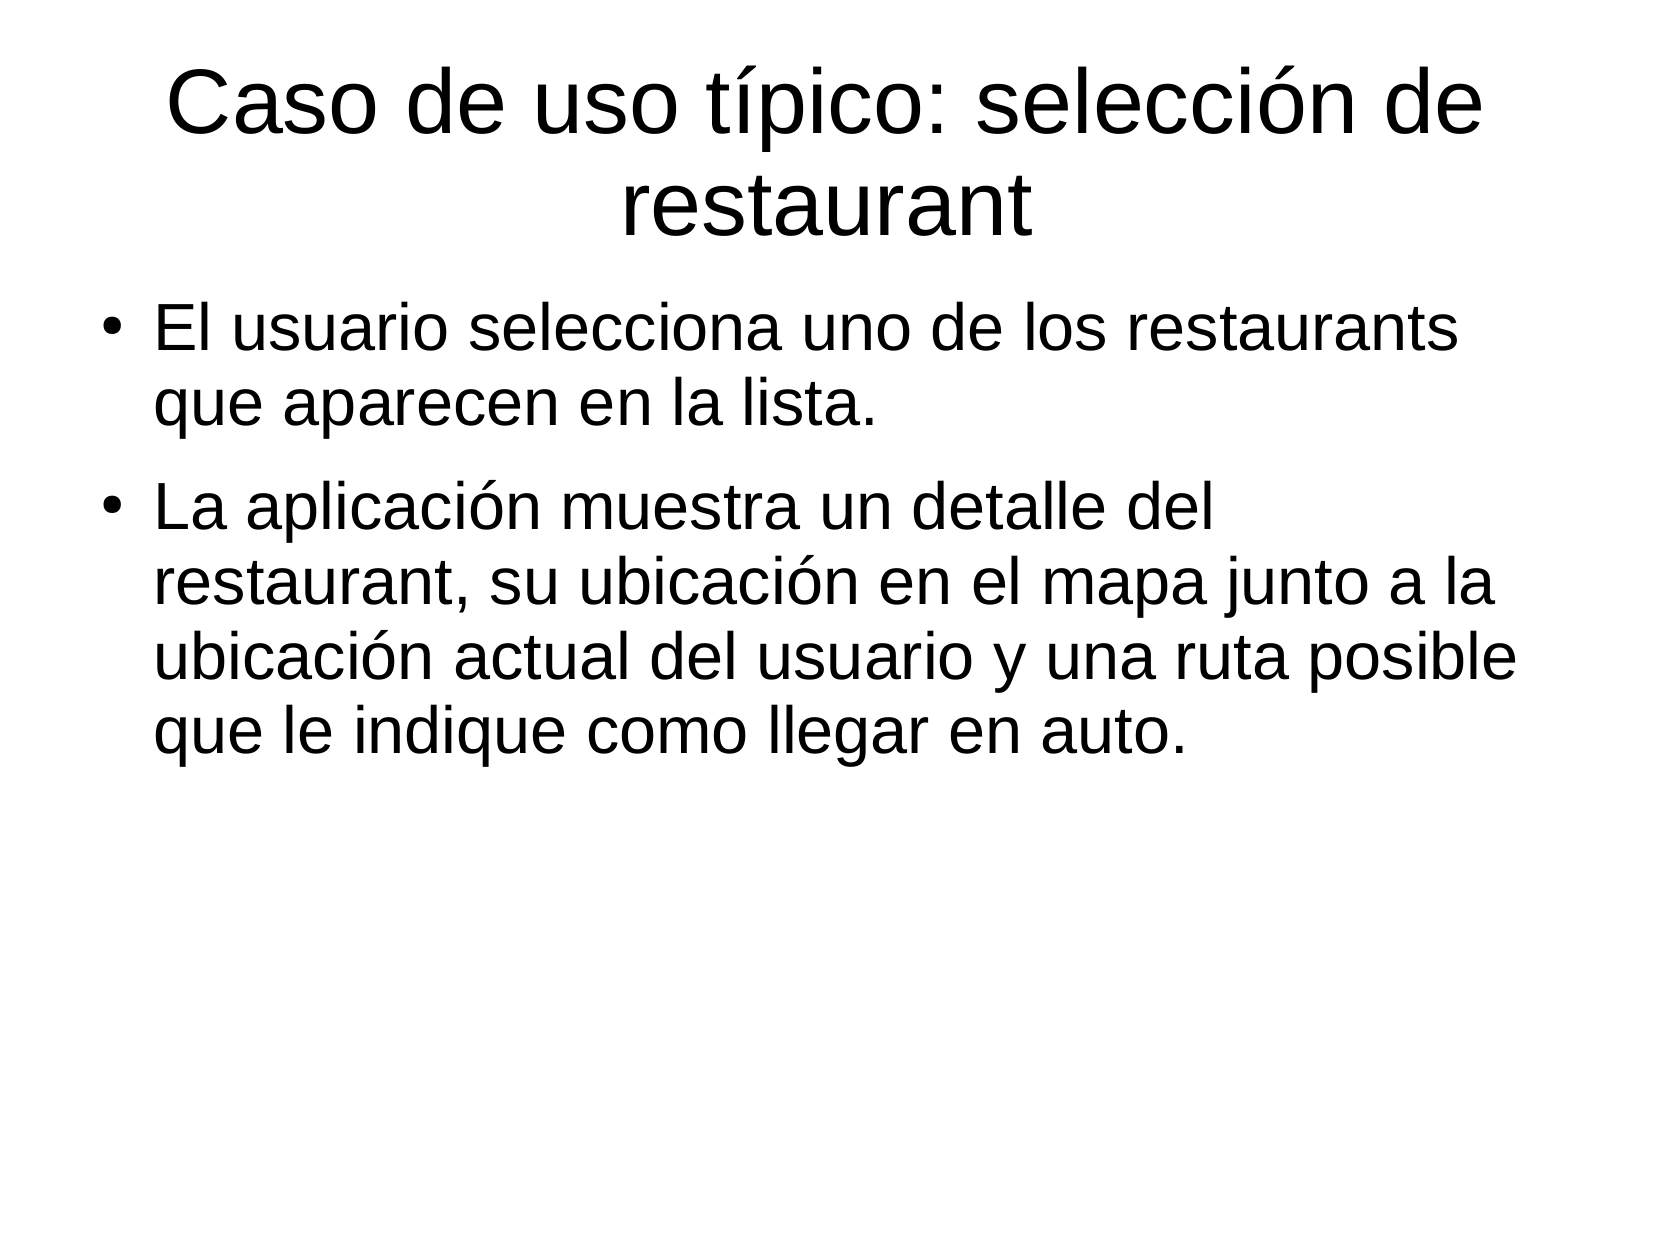

# Caso de uso típico: selección de restaurant
El usuario selecciona uno de los restaurants que aparecen en la lista.
La aplicación muestra un detalle del restaurant, su ubicación en el mapa junto a la ubicación actual del usuario y una ruta posible que le indique como llegar en auto.